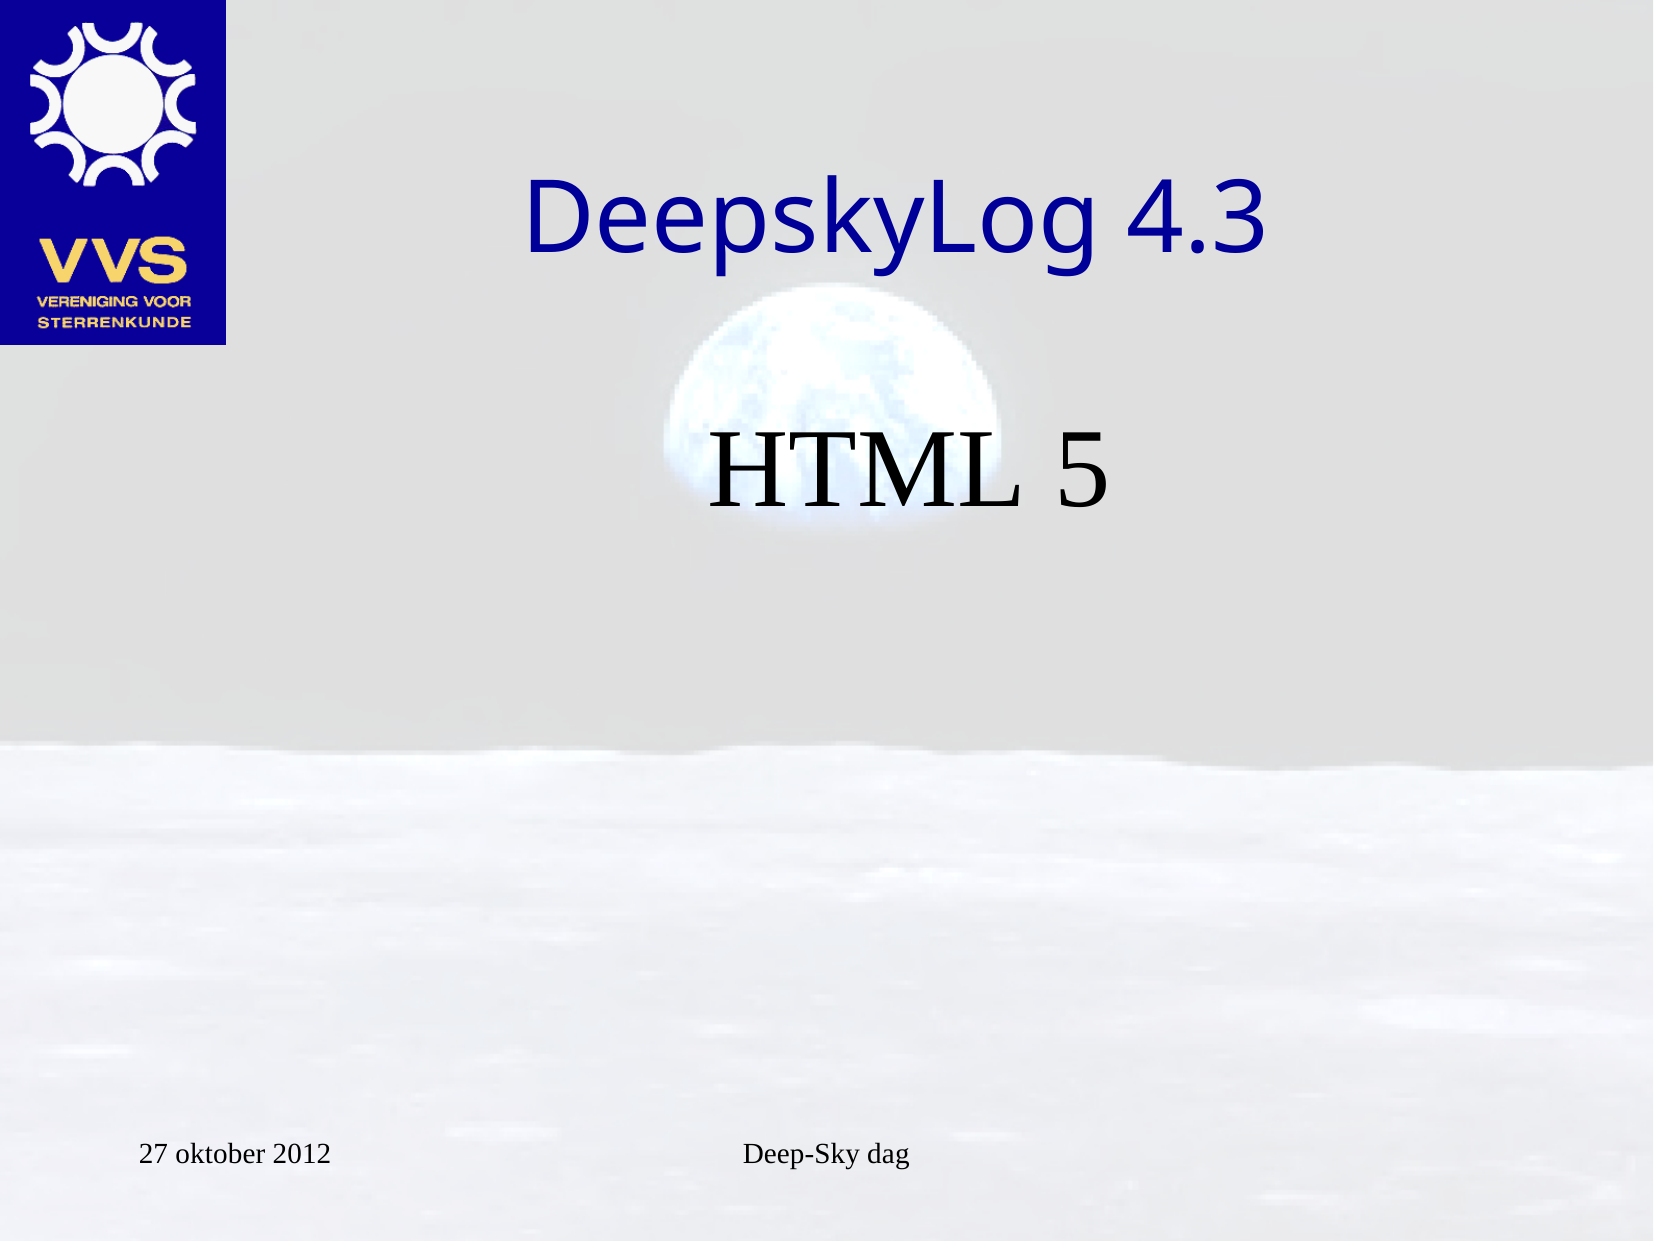

# DeepskyLog 4.3
HTML 5
27 oktober 2012
Deep-Sky dag